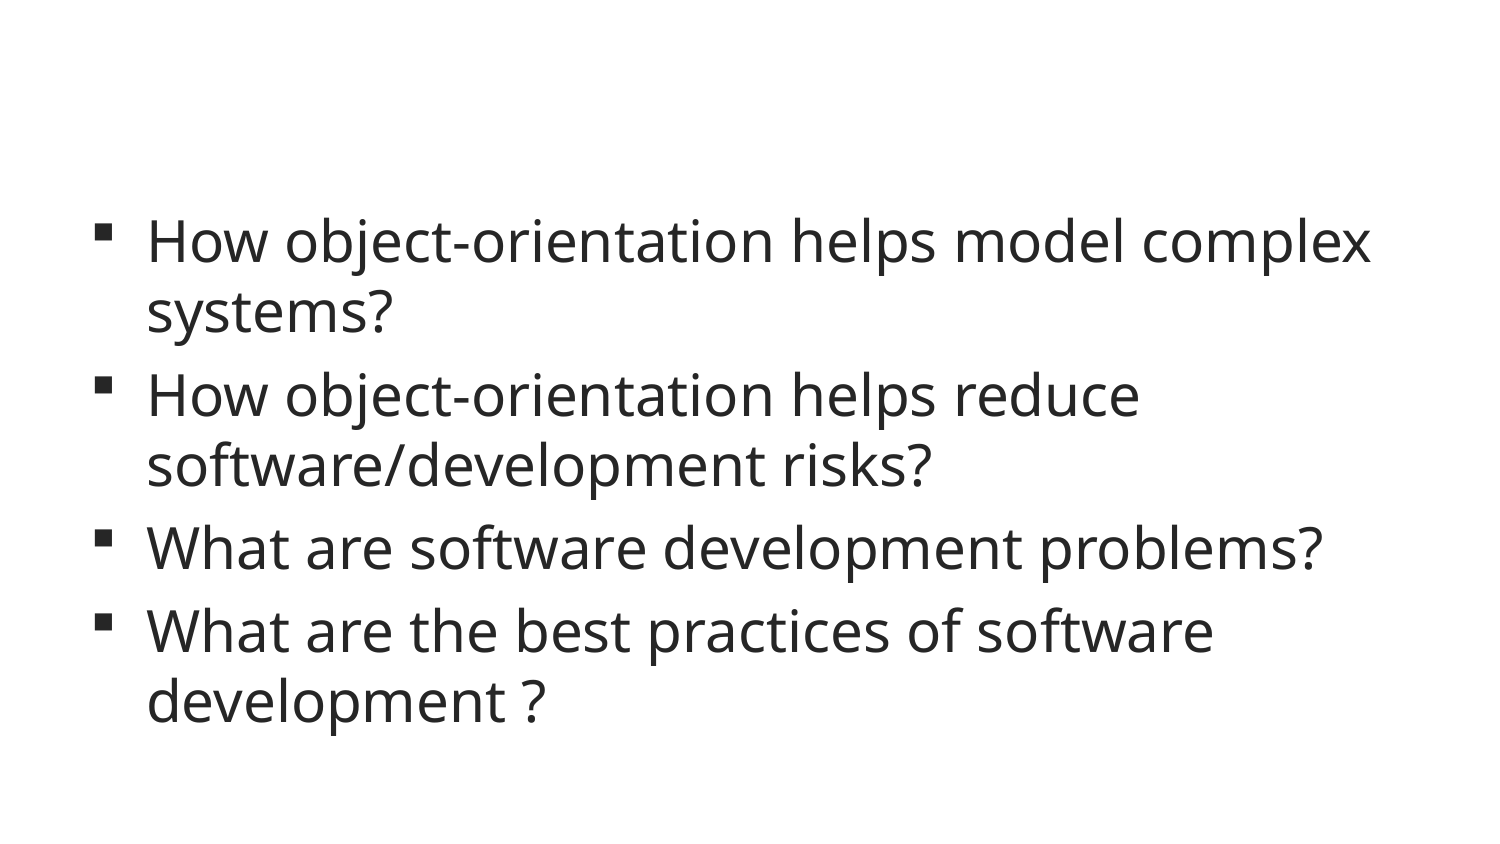

#
How object-orientation helps model complex systems?
How object-orientation helps reduce software/development risks?
What are software development problems?
What are the best practices of software development ?